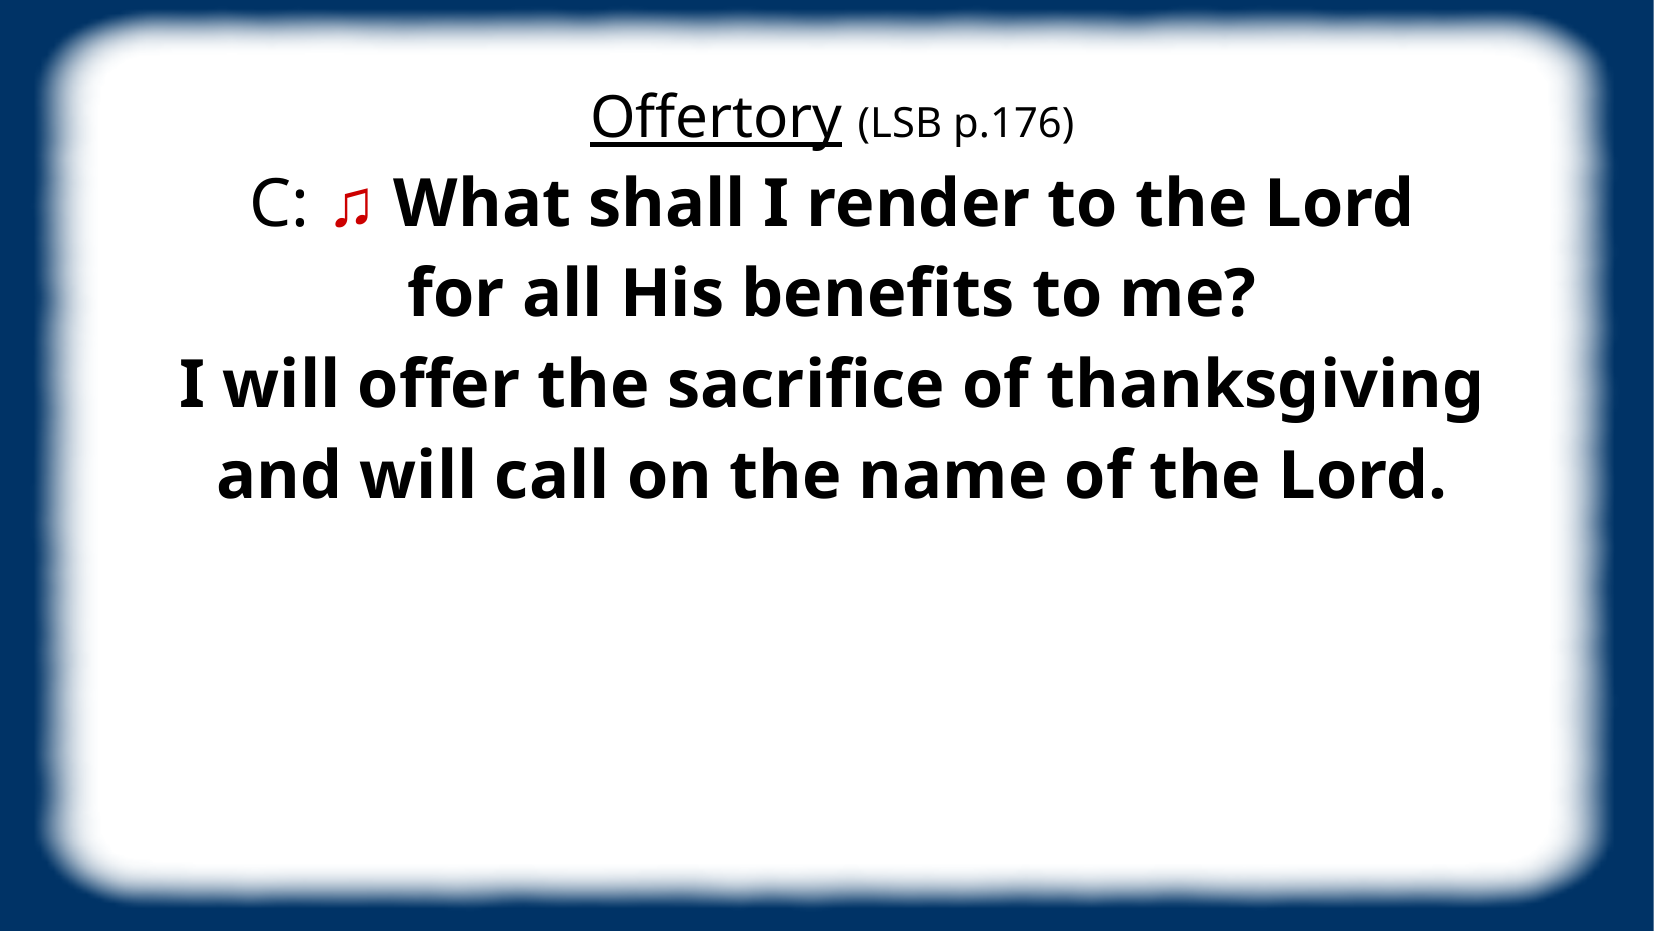

Offertory (LSB p.176)
C: ♫ What shall I render to the Lord
for all His benefits to me?
I will offer the sacrifice of thanksgiving
and will call on the name of the Lord.